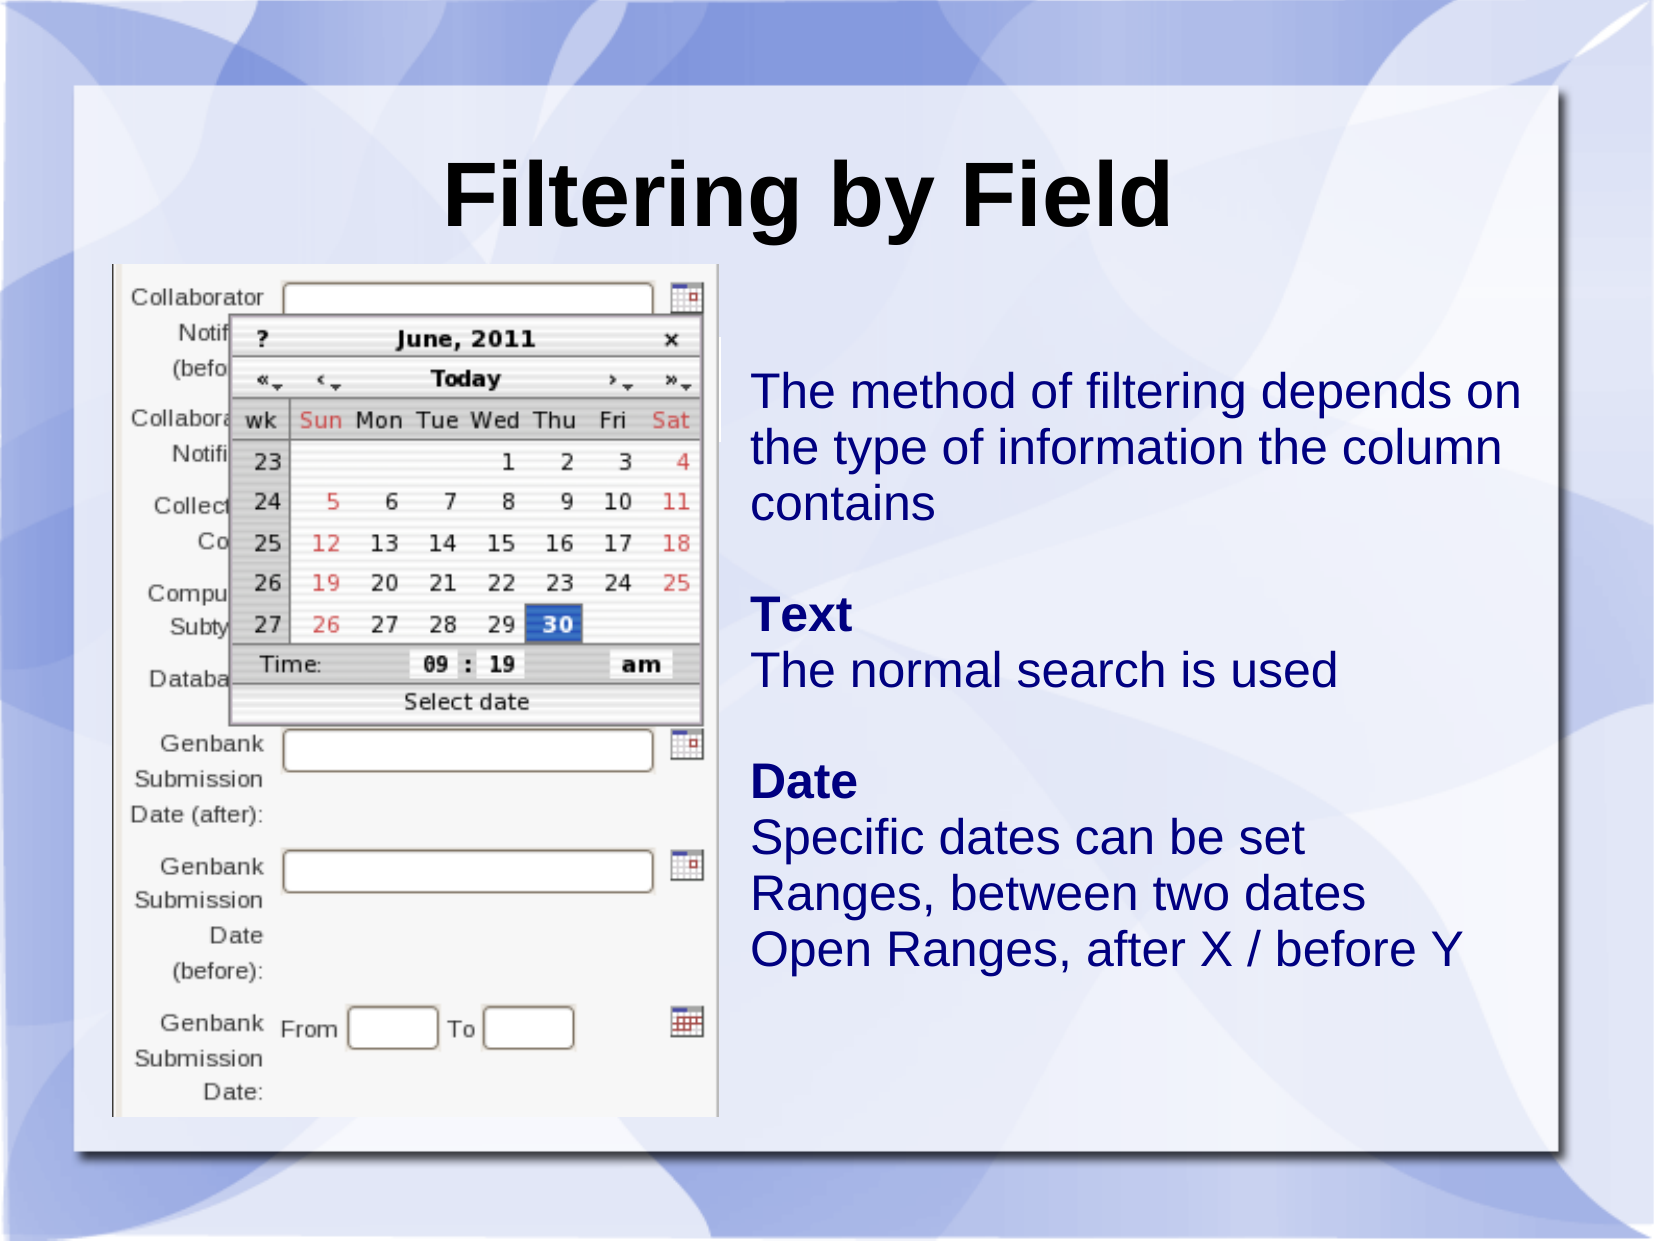

Filtering by Field
# The method of filtering depends on the type of information the column contains
Text
The normal search is used
Date
Specific dates can be set
Ranges, between two dates
Open Ranges, after X / before Y